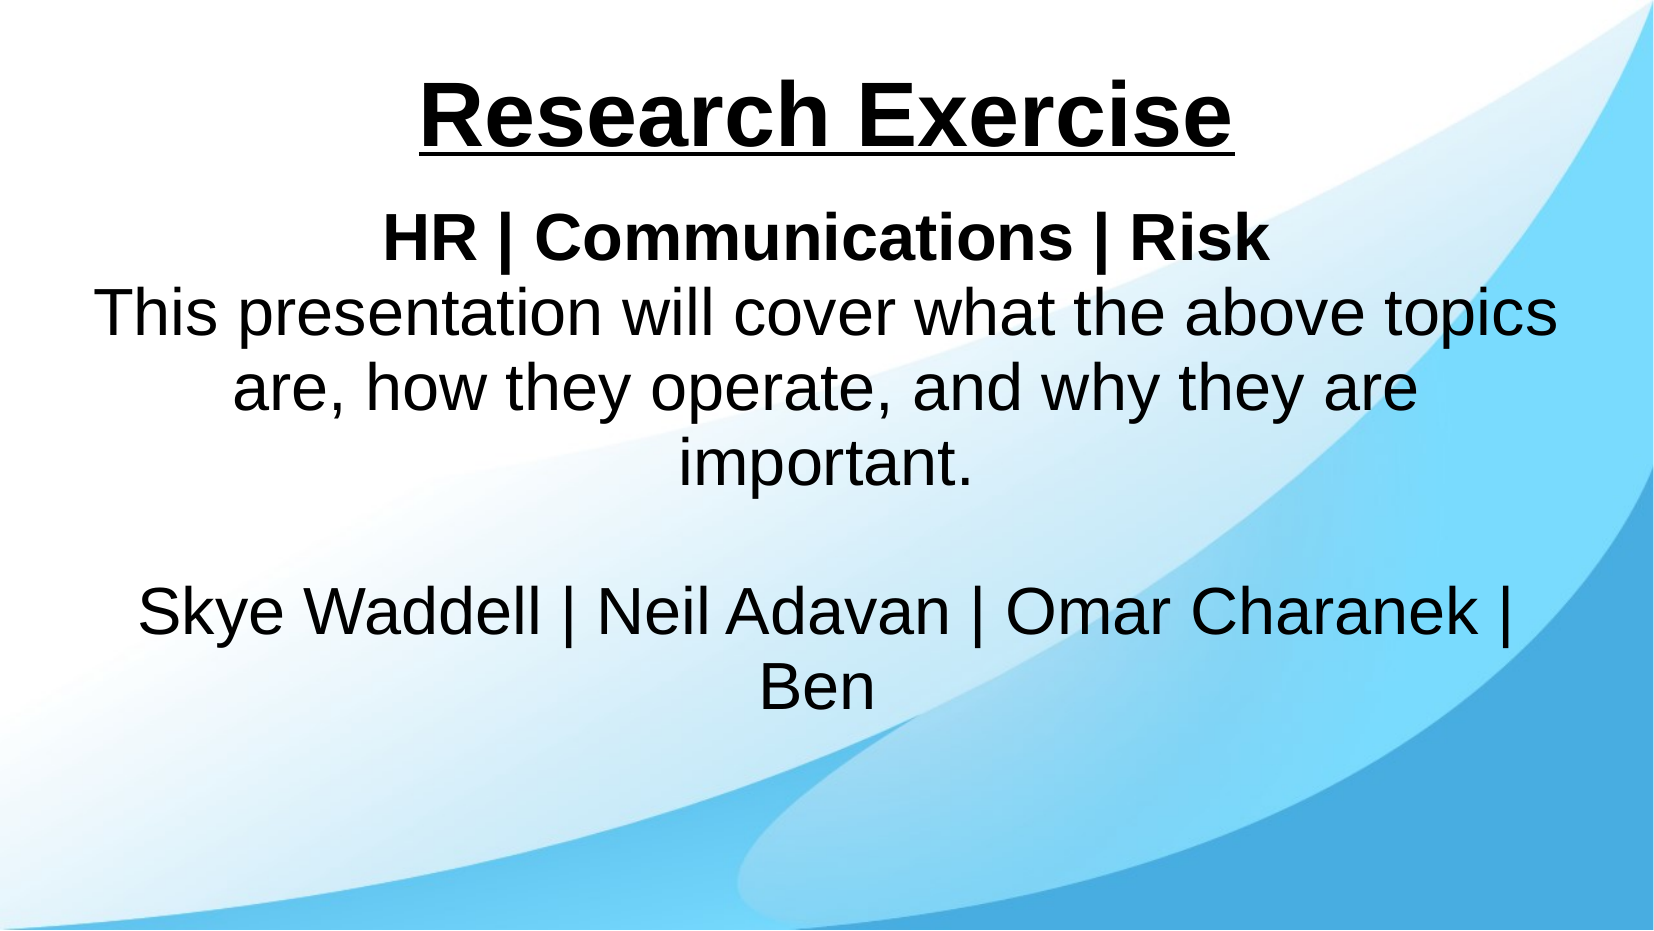

# Research Exercise
HR | Communications | Risk
This presentation will cover what the above topics are, how they operate, and why they are important.
Skye Waddell | Neil Adavan | Omar Charanek | Ben